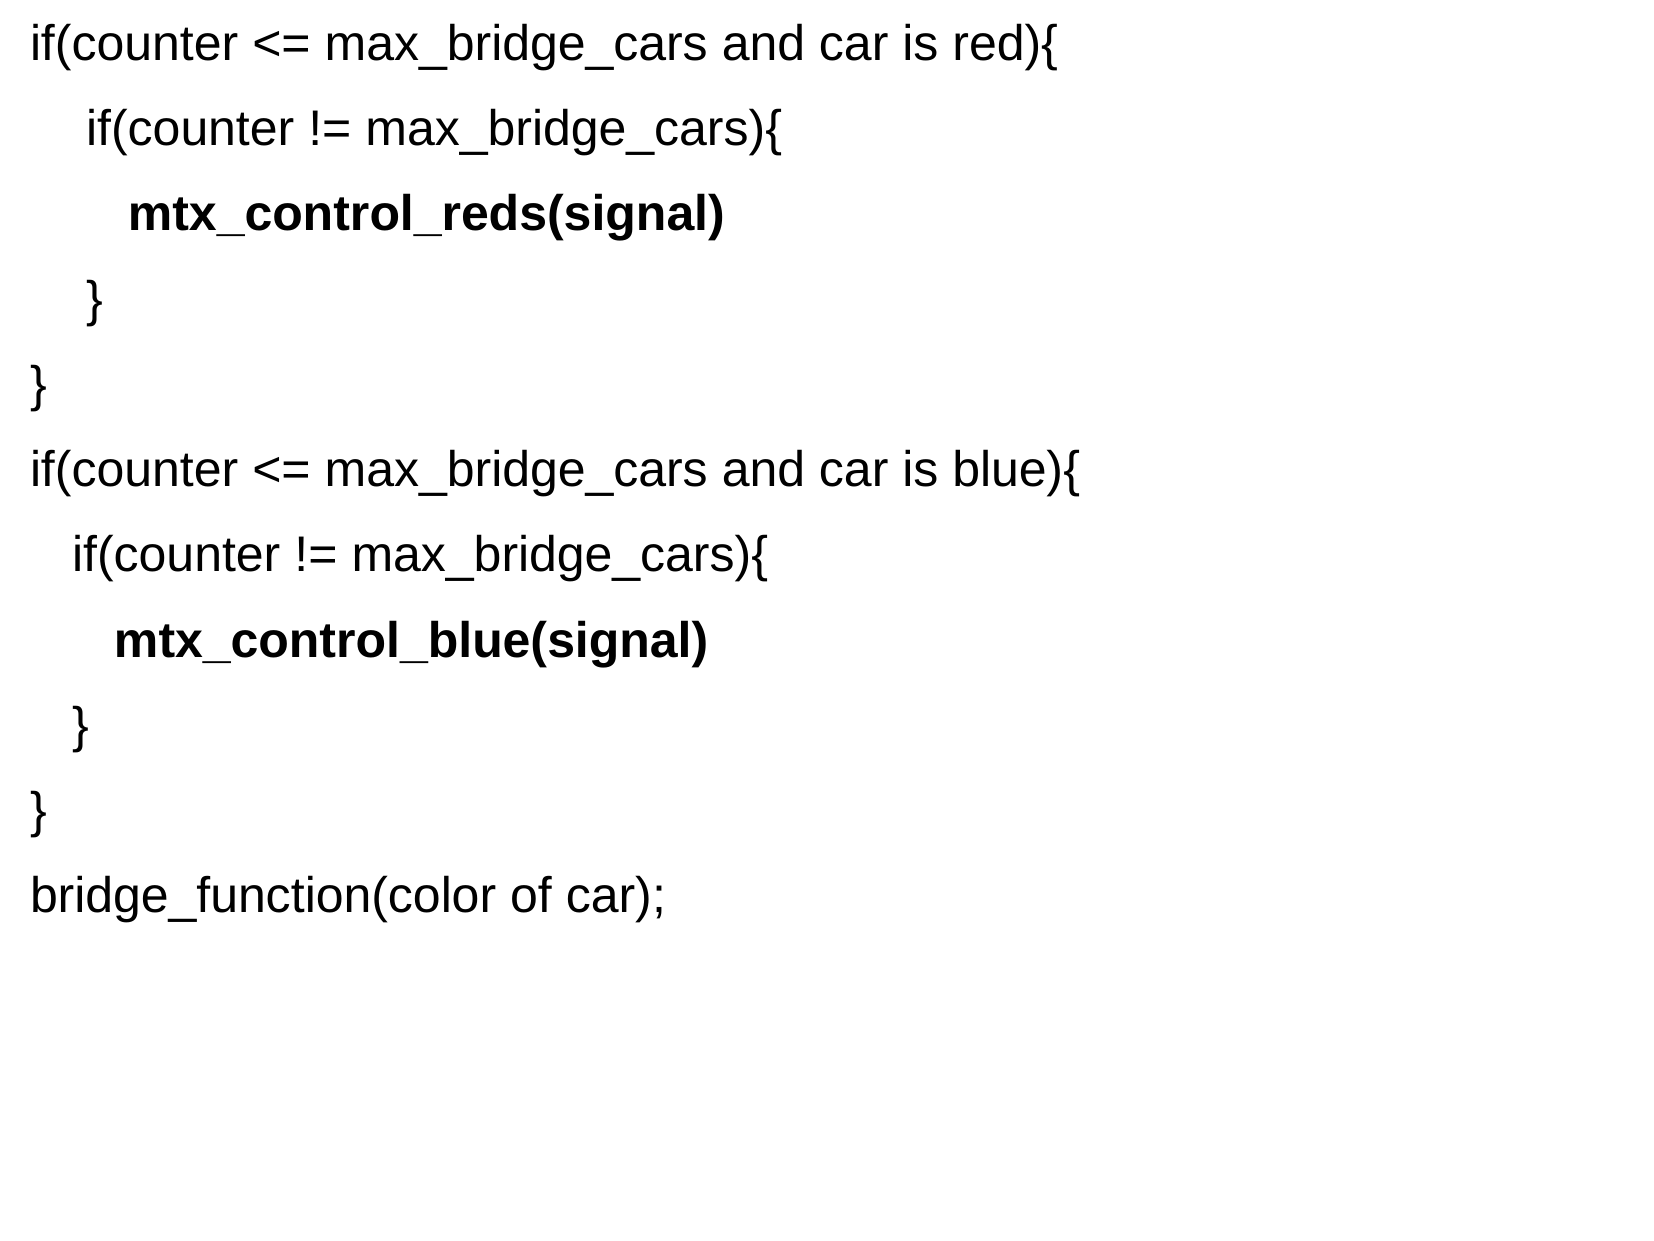

# if(counter <= max_bridge_cars and car is red){
 if(counter != max_bridge_cars){
 mtx_control_reds(signal)
 }
}
if(counter <= max_bridge_cars and car is blue){
 if(counter != max_bridge_cars){
 mtx_control_blue(signal)
 }
}
bridge_function(color of car);